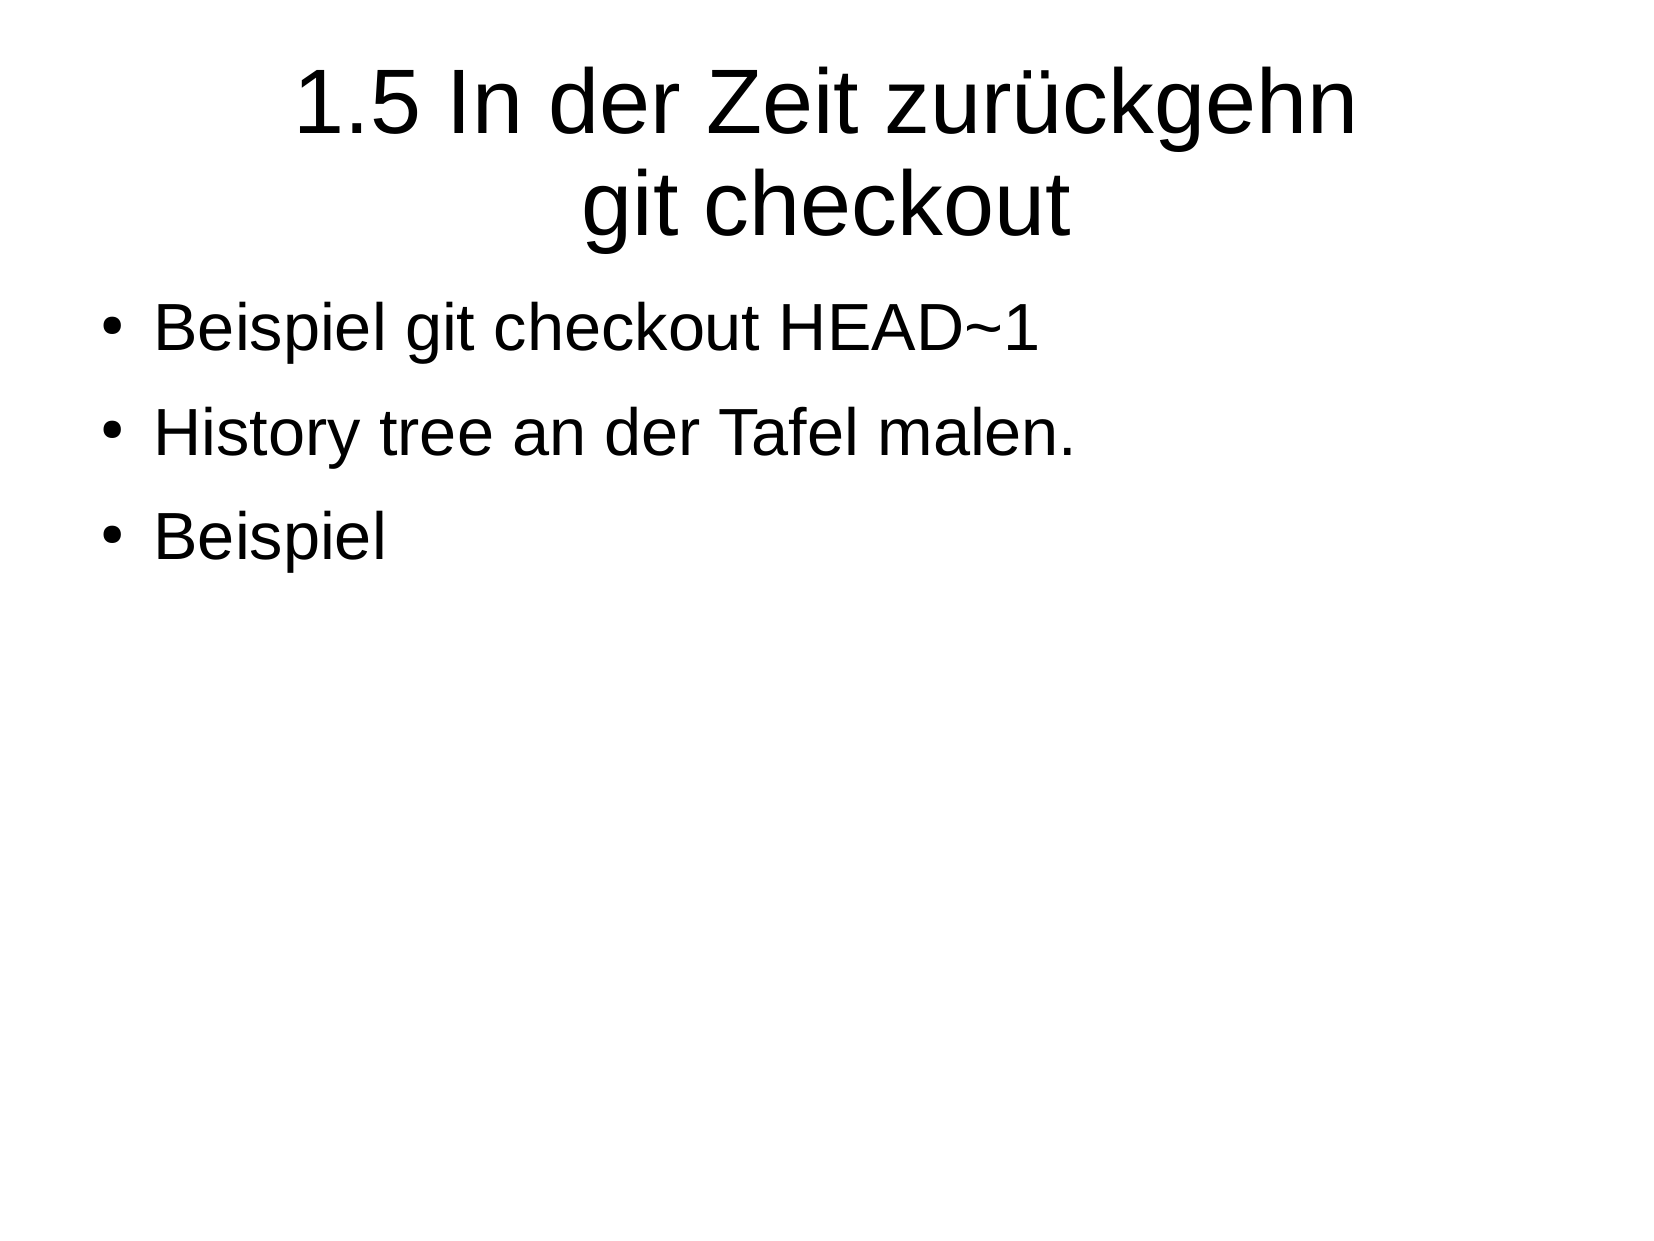

# 1.5 In der Zeit zurückgehn git checkout
Beispiel git checkout HEAD~1
History tree an der Tafel malen.
Beispiel